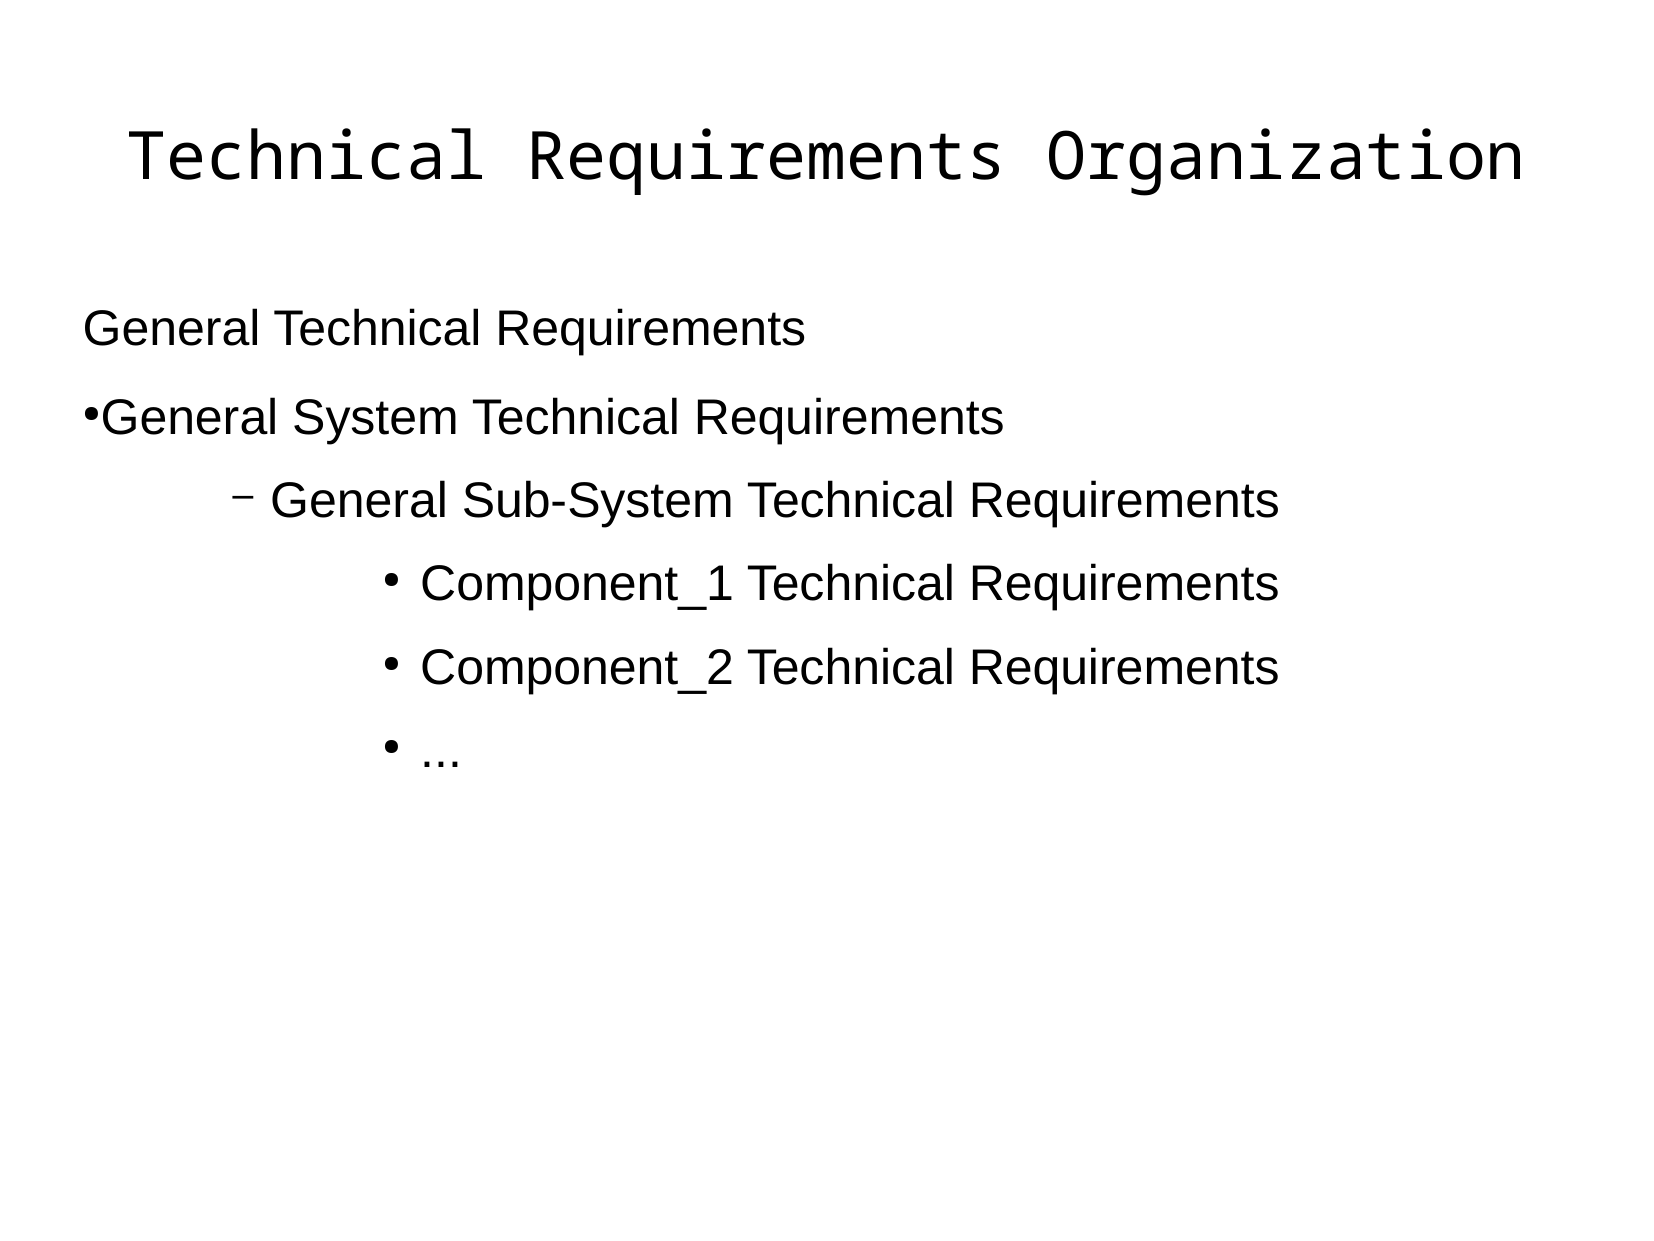

# Technical Requirements Organization
General Technical Requirements
General System Technical Requirements
General Sub-System Technical Requirements
Component_1 Technical Requirements
Component_2 Technical Requirements
...